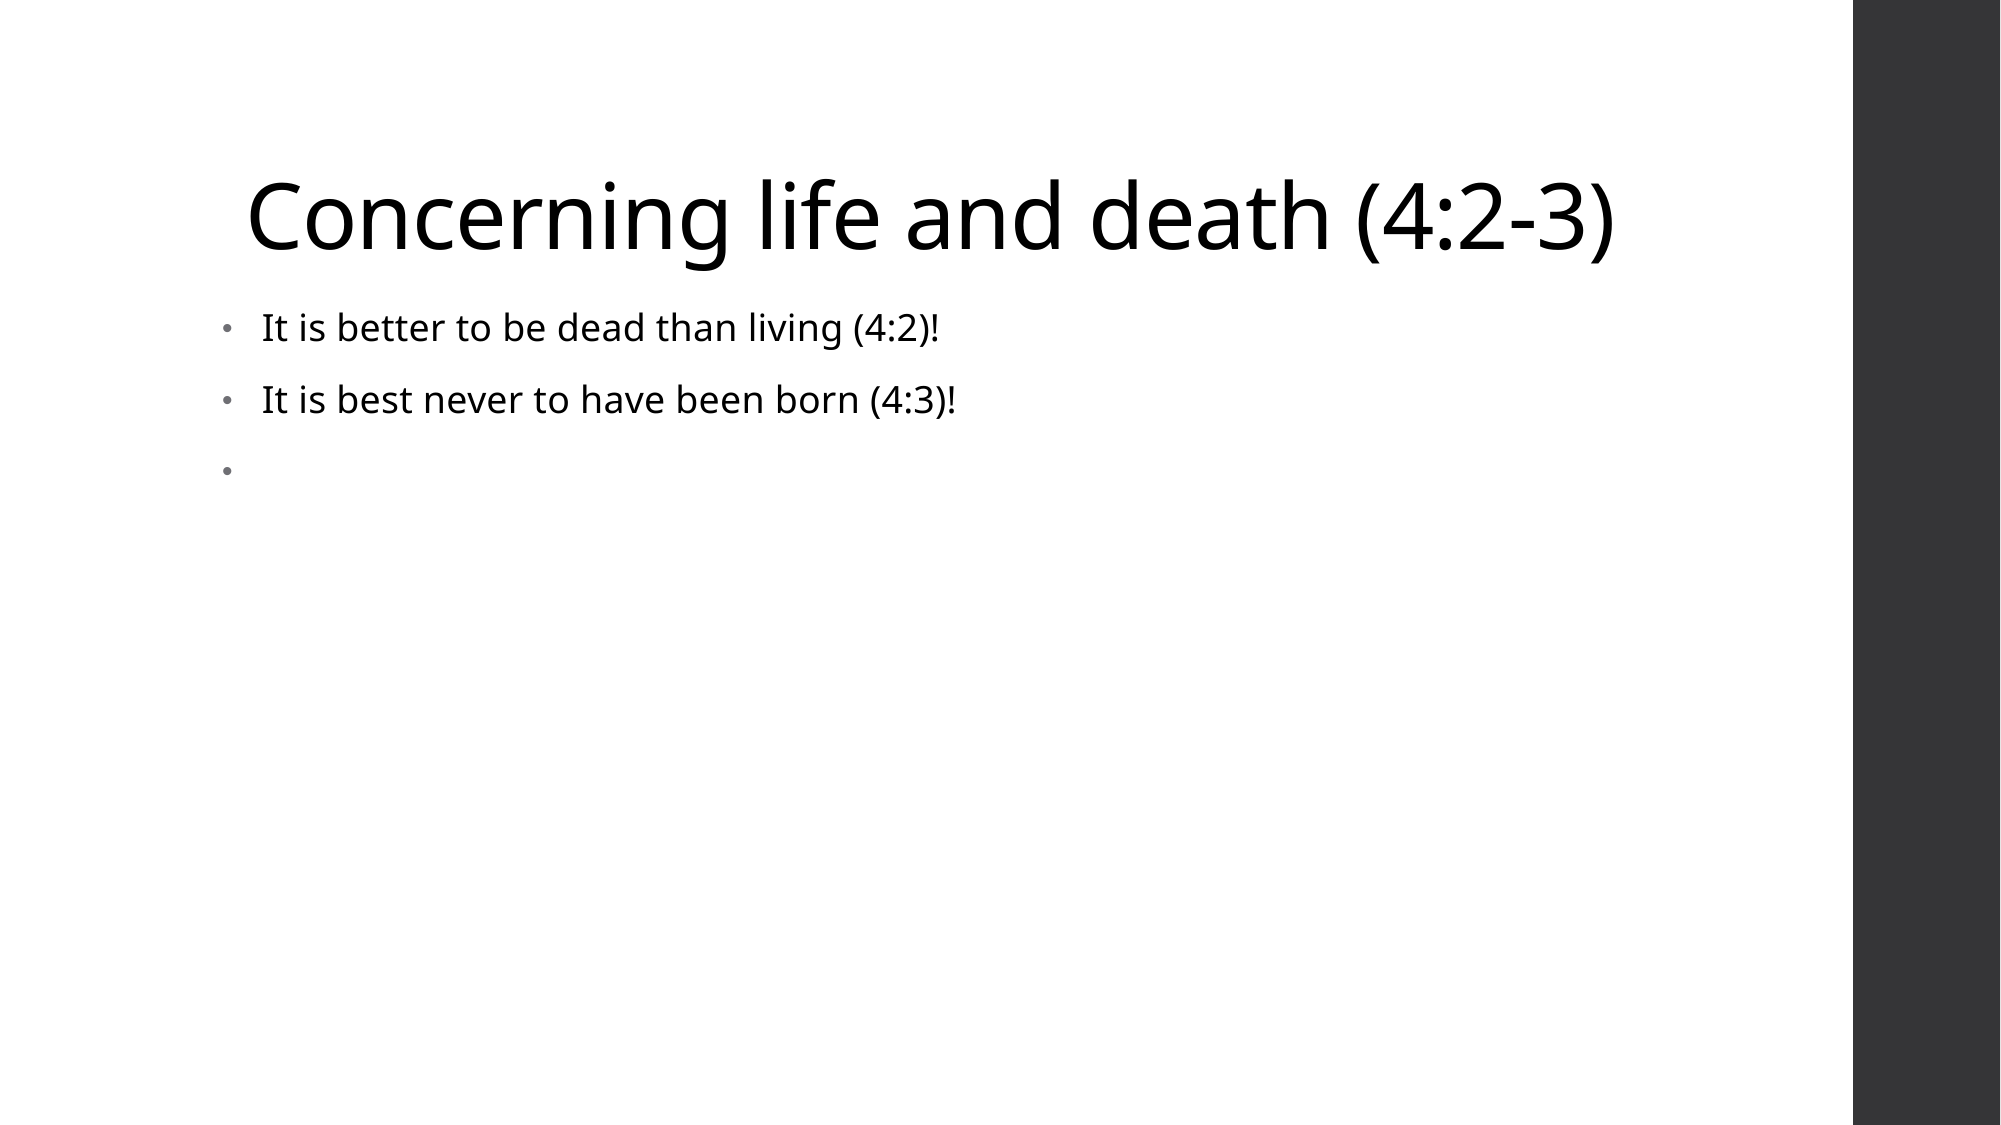

# Concerning life and death (4:2-3)
 It is better to be dead than living (4:2)!
 It is best never to have been born (4:3)!